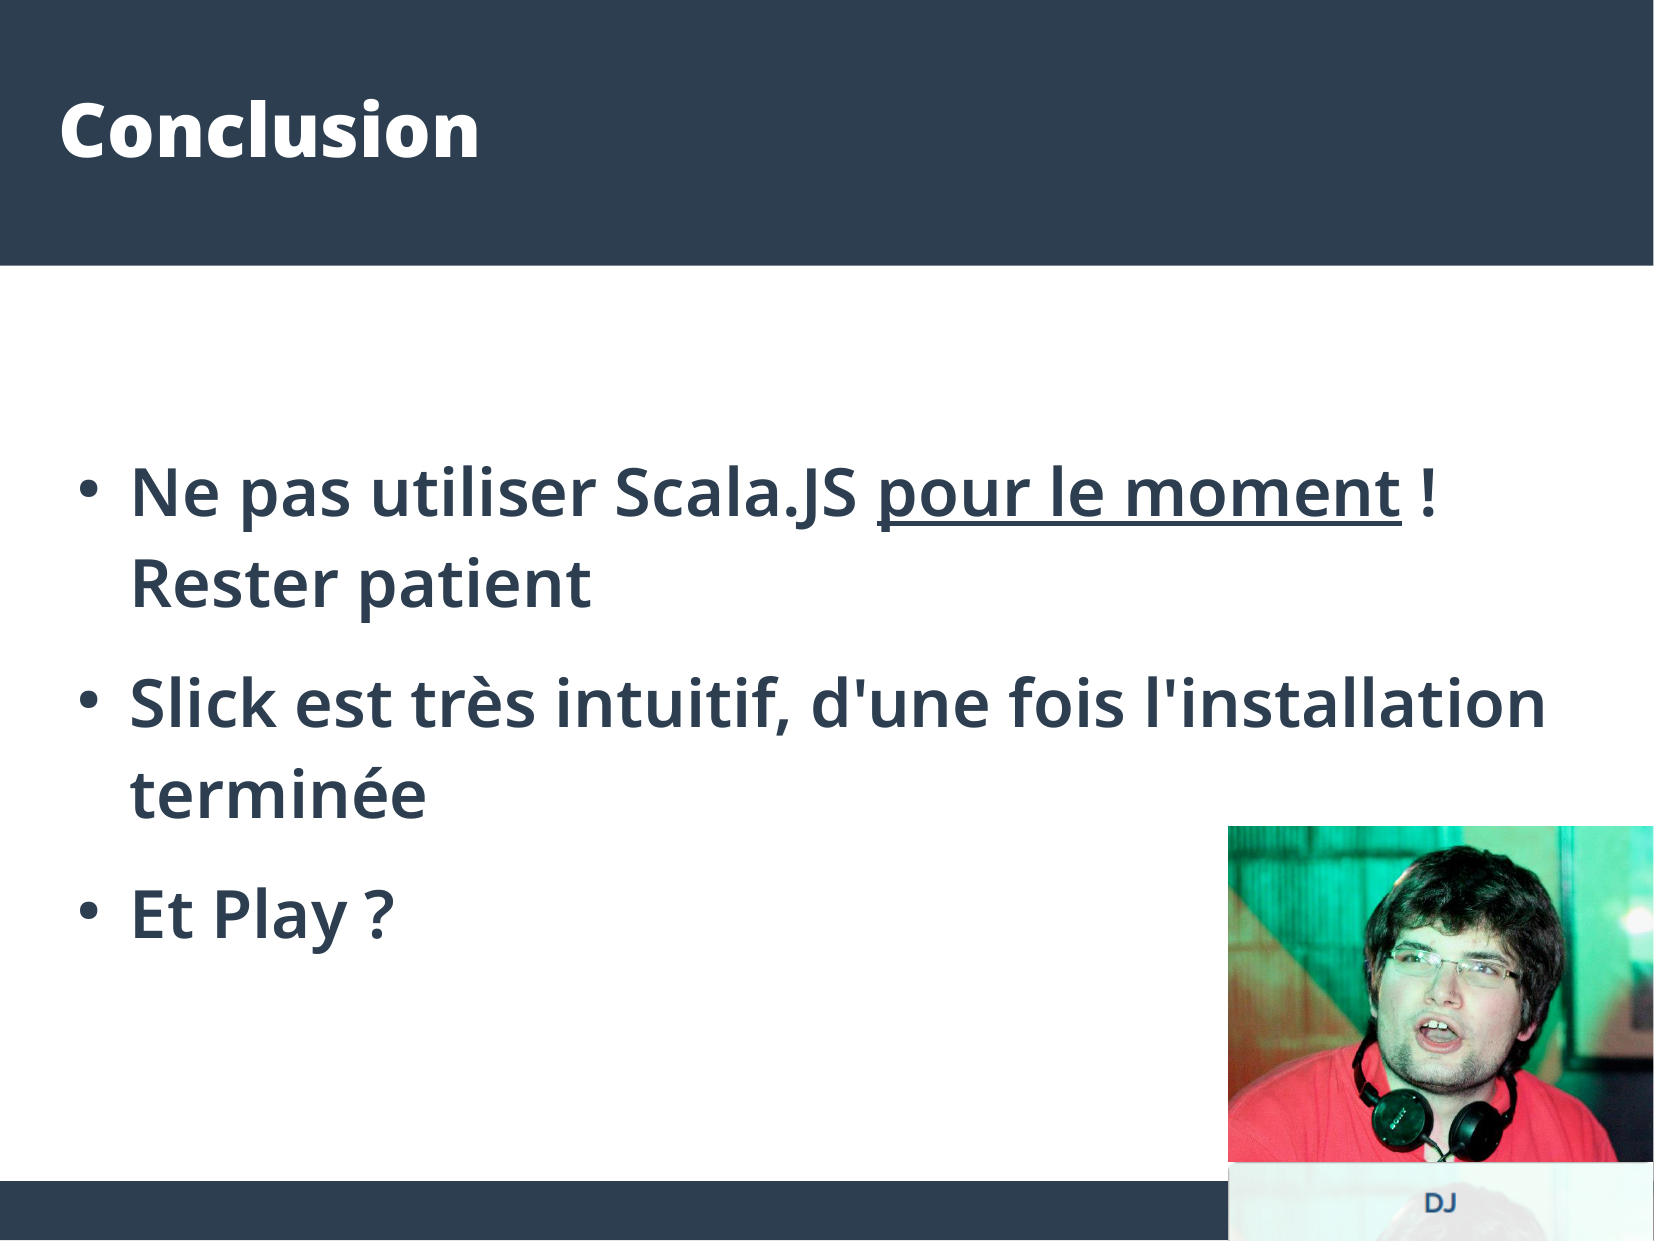

# Conclusion
Ne pas utiliser Scala.JS pour le moment ! Rester patient
Slick est très intuitif, d'une fois l'installation terminée
Et Play ?